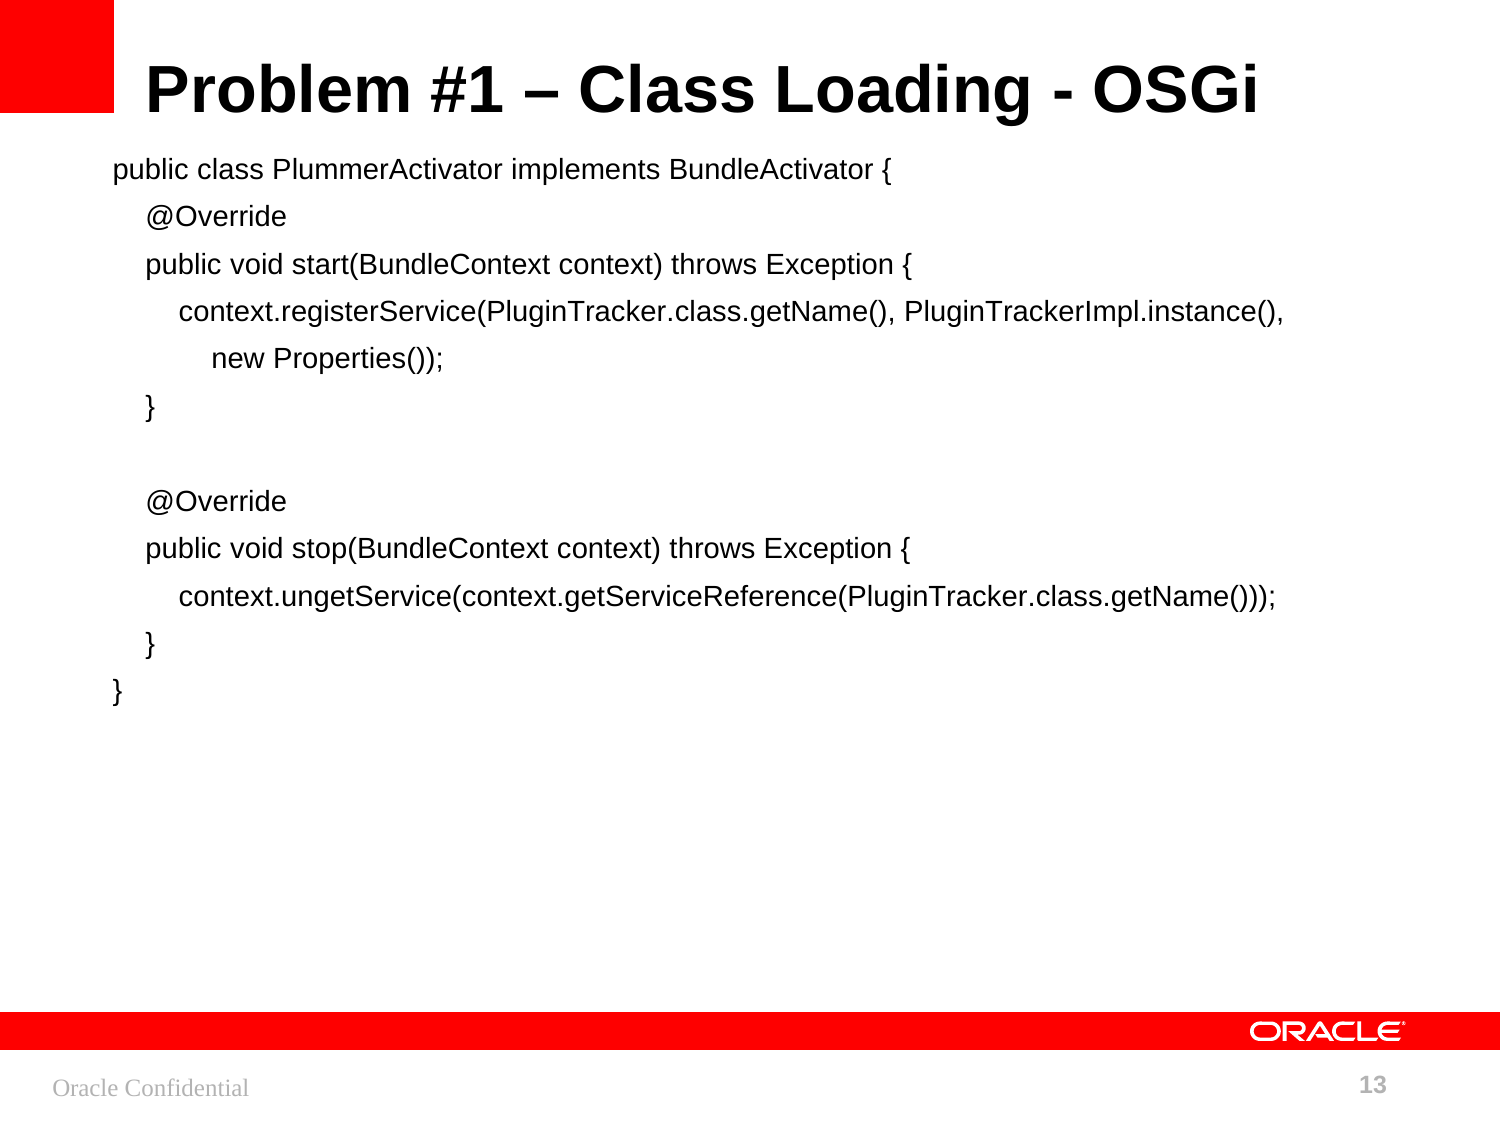

Problem #1 – Class Loading - OSGi
# public class PlummerActivator implements BundleActivator {
 @Override
 public void start(BundleContext context) throws Exception {
 context.registerService(PluginTracker.class.getName(), PluginTrackerImpl.instance(),
 new Properties());
 }
 @Override
 public void stop(BundleContext context) throws Exception {
 context.ungetService(context.getServiceReference(PluginTracker.class.getName()));
 }
}